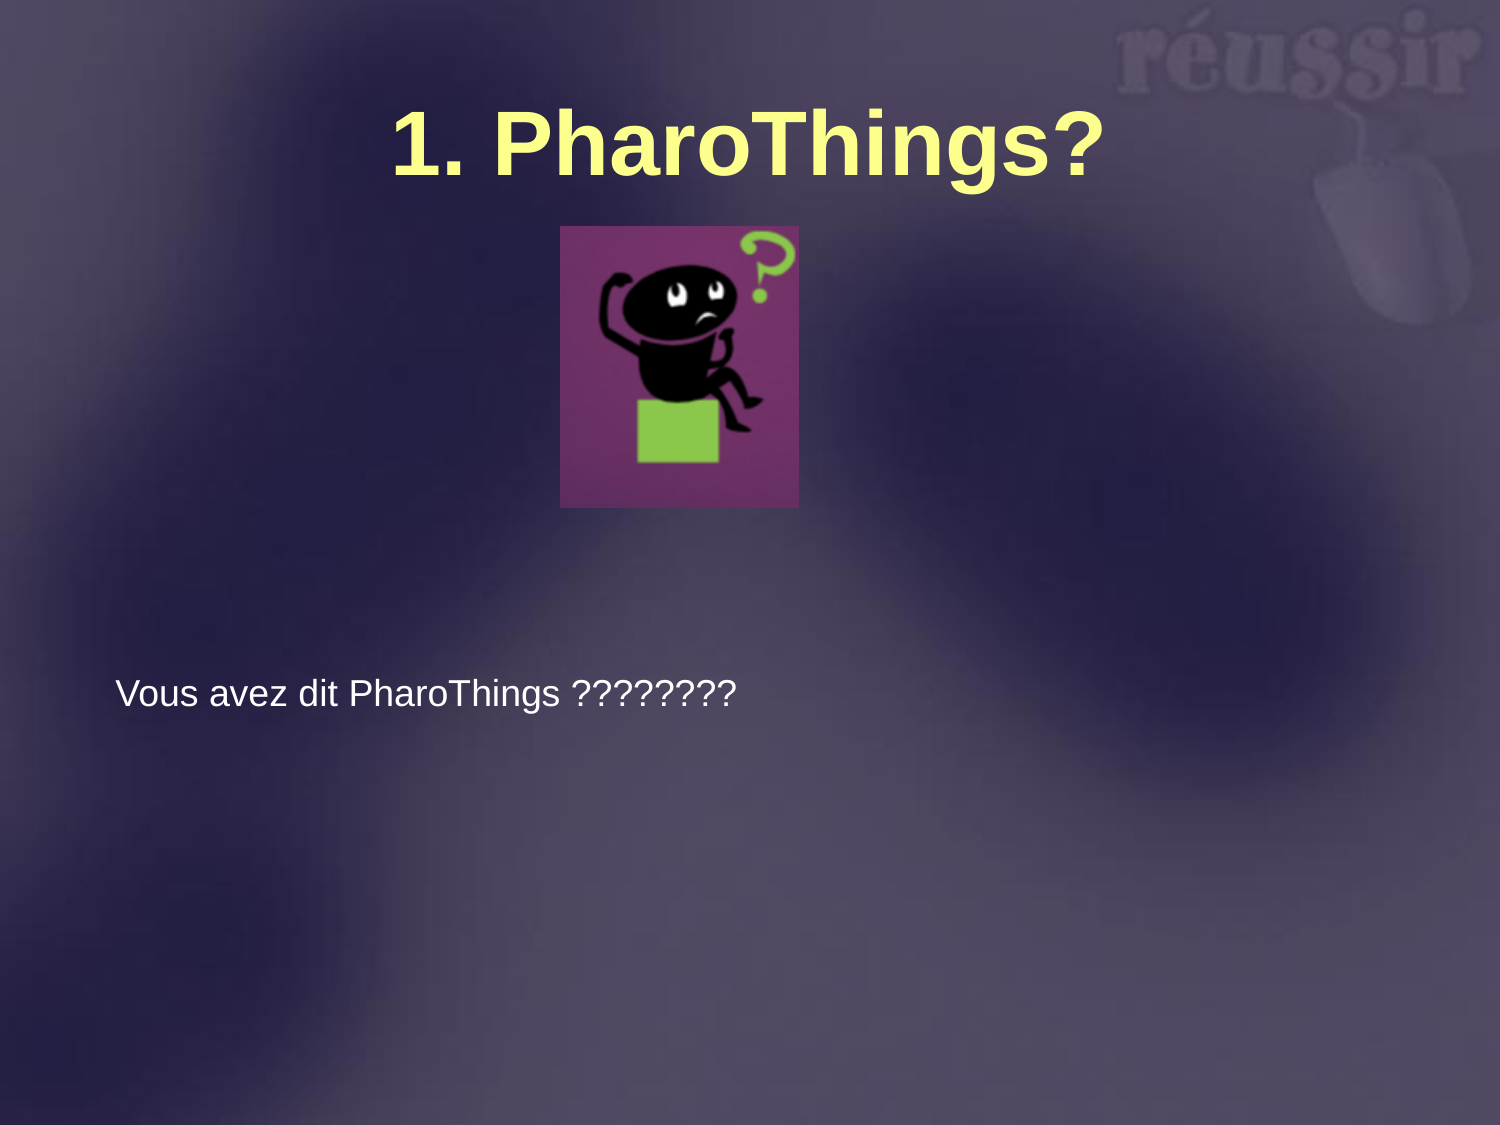

# 1. PharoThings?
Vous avez dit PharoThings ????????